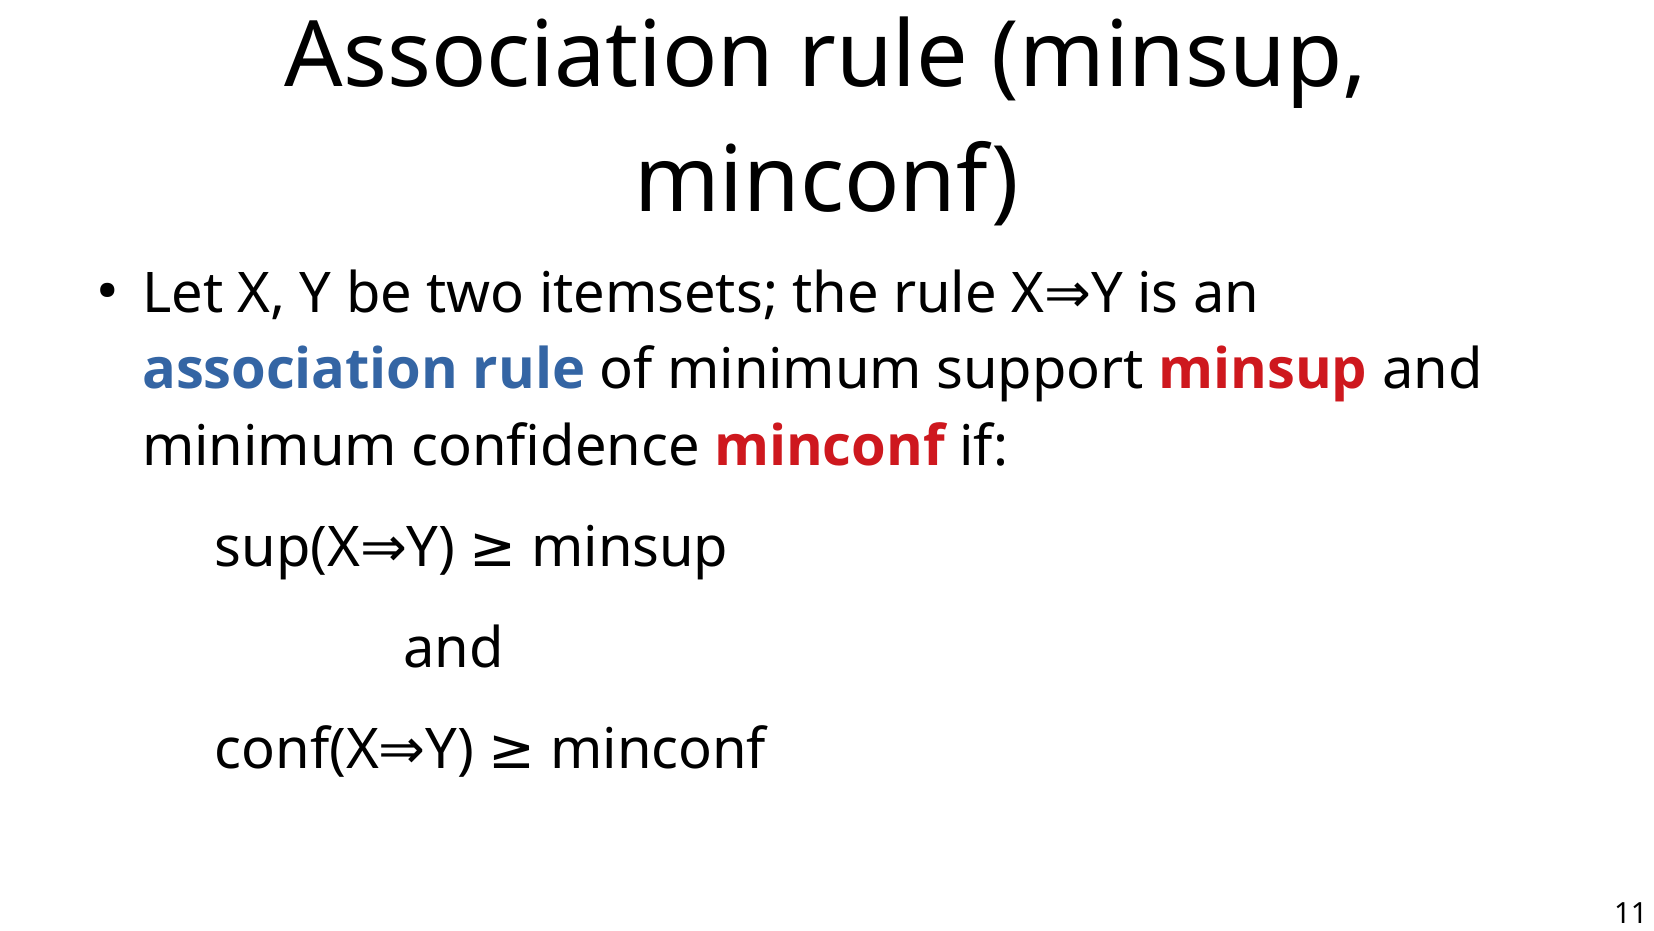

# Association rule (minsup, minconf)
Let X, Y be two itemsets; the rule X⇒Y is an association rule of minimum support minsup and minimum confidence minconf if:
 sup(X⇒Y) ≥ minsup
 and
 conf(X⇒Y) ≥ minconf
11